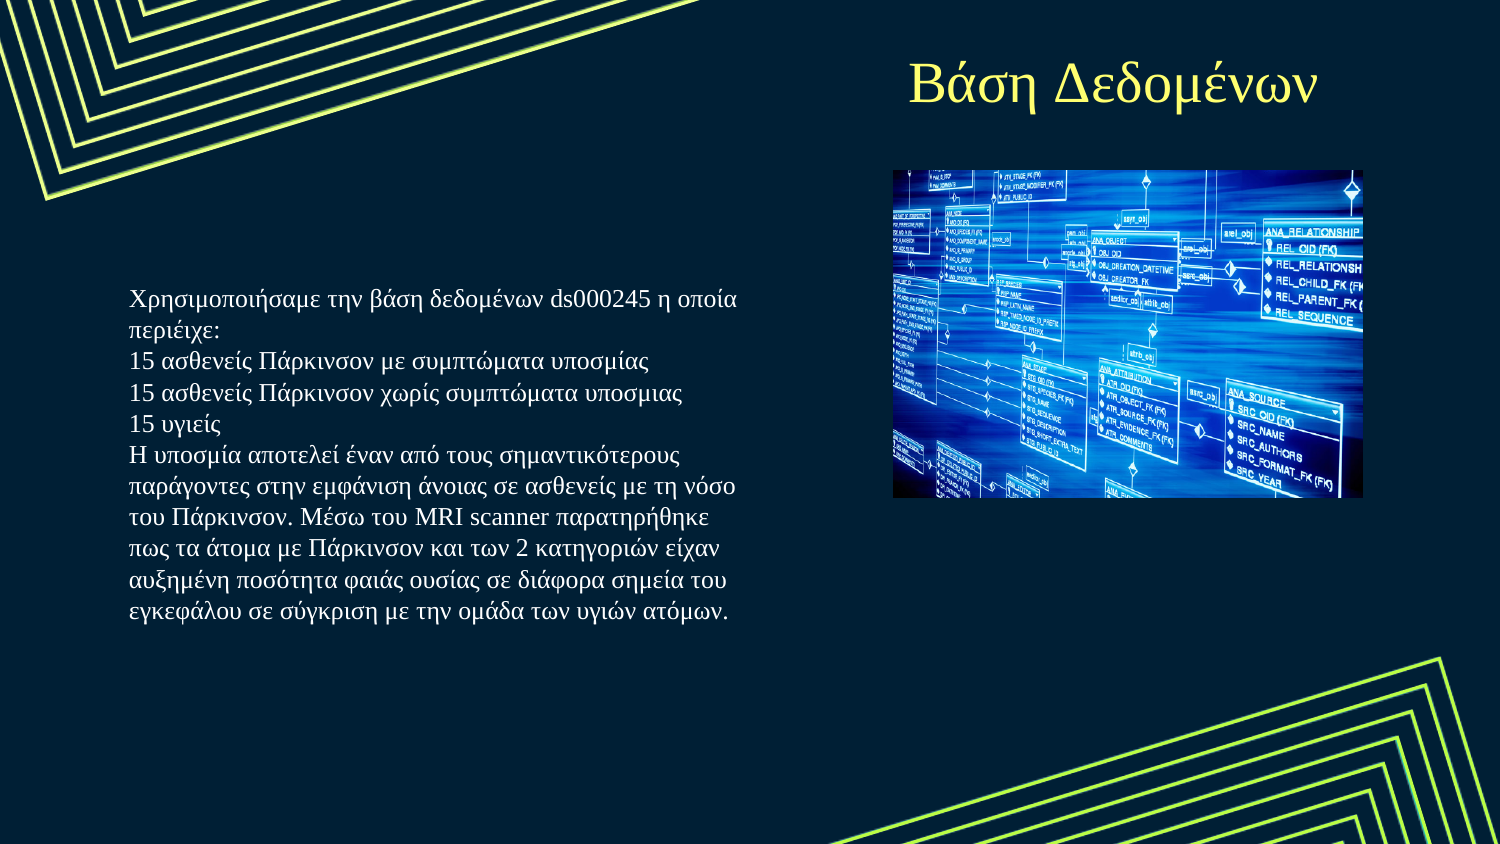

Βάση Δεδομένων
# Χρησιμοποιήσαμε την βάση δεδομένων ds000245 η οποία περιέιχε:
15 ασθενείς Πάρκινσον με συμπτώματα υποσμίας
15 ασθενείς Πάρκινσον χωρίς συμπτώματα υποσμιας
15 υγιείς
Η υποσμία αποτελεί έναν από τους σημαντικότερους παράγοντες στην εμφάνιση άνοιας σε ασθενείς με τη νόσο του Πάρκινσον. Μέσω του MRI scanner παρατηρήθηκε πως τα άτομα με Πάρκινσον και των 2 κατηγοριών είχαν αυξημένη ποσότητα φαιάς ουσίας σε διάφορα σημεία του εγκεφάλου σε σύγκριση με την ομάδα των υγιών ατόμων.